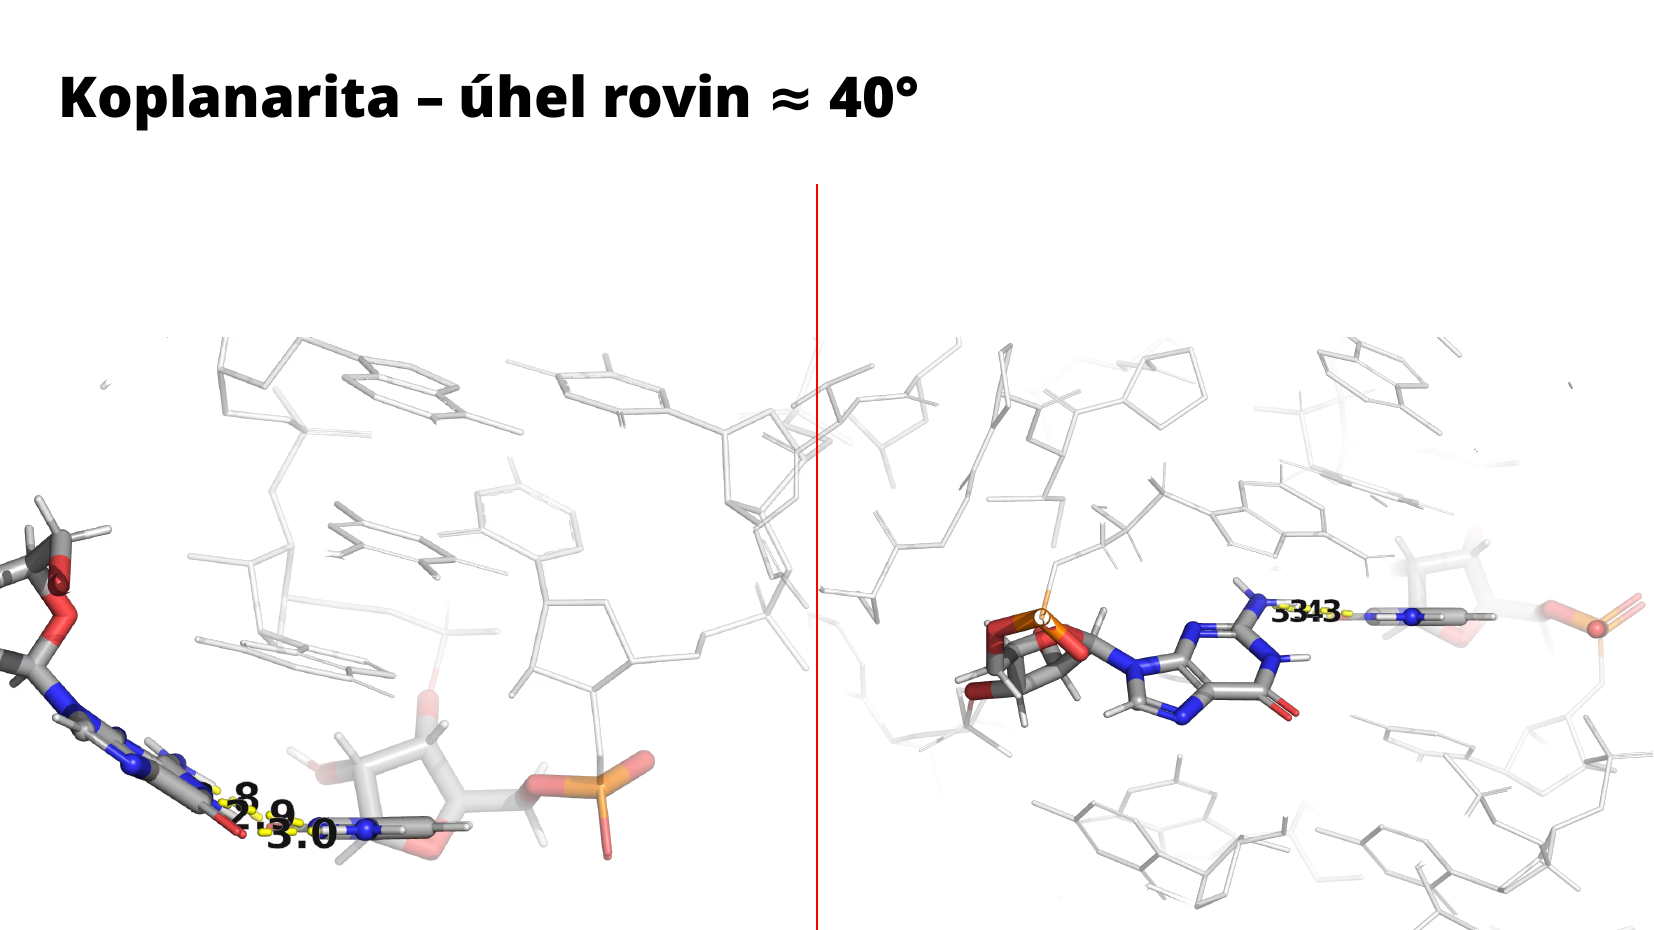

# Koplanarita – úhel rovin ≈ 40°